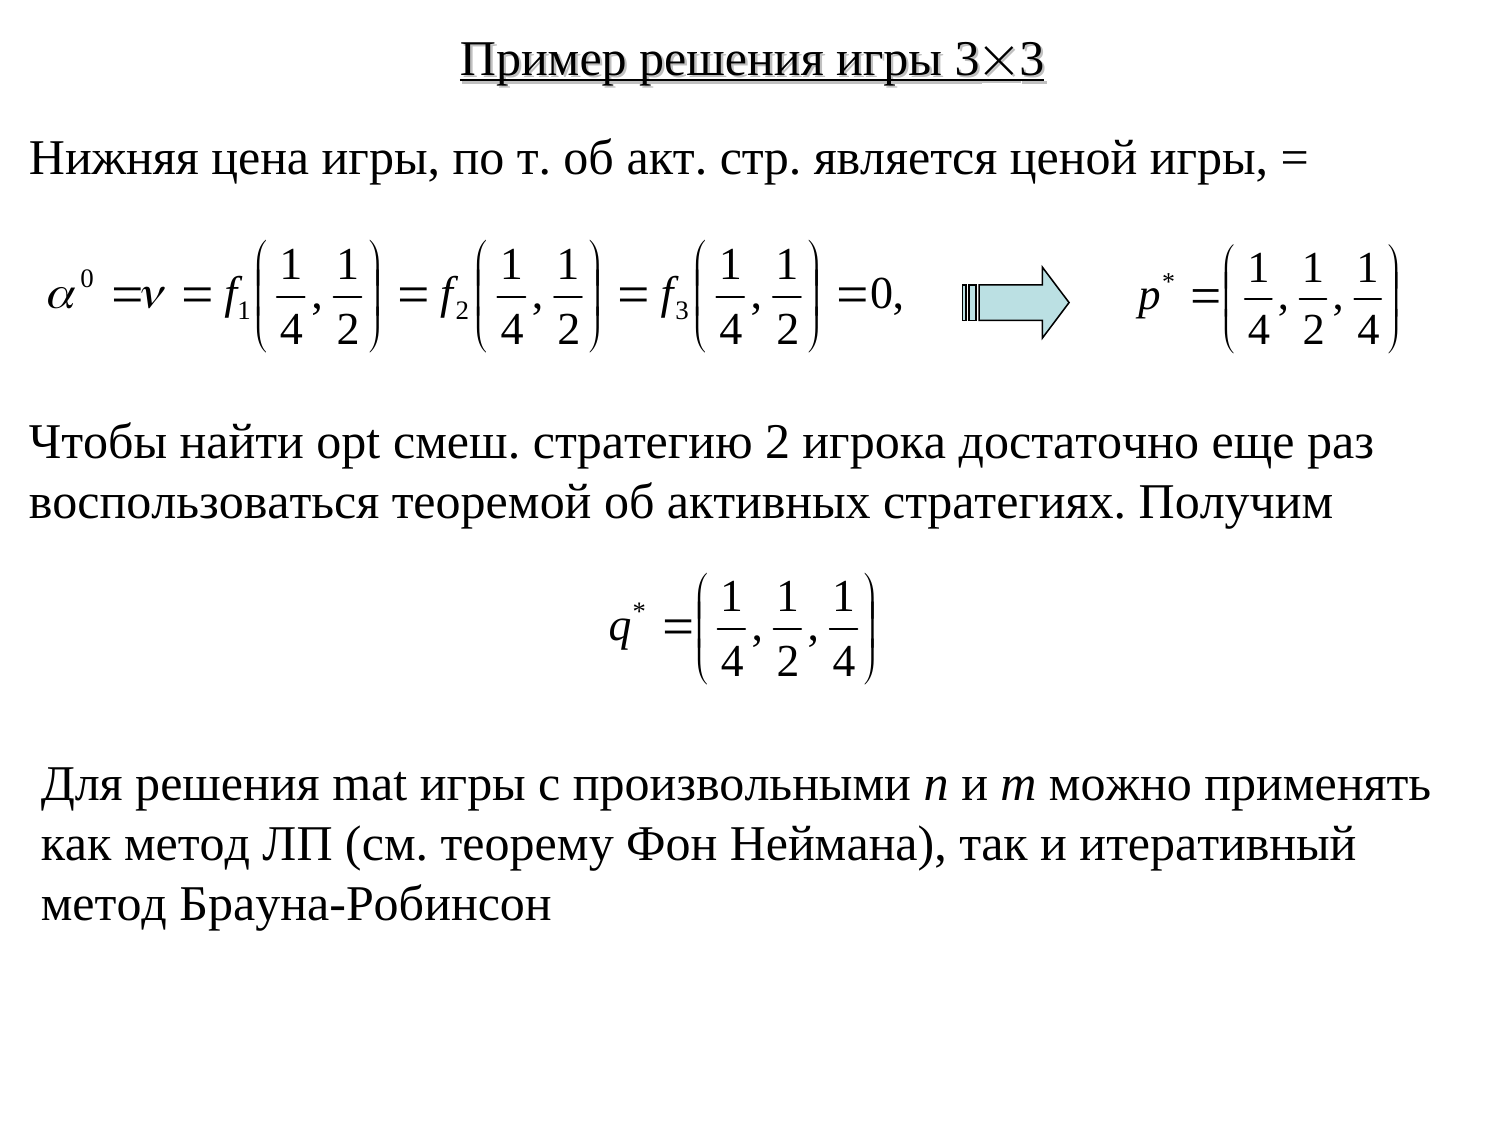

Пример решения игры 33
Нижняя цена игры, по т. об акт. стр. является ценой игры, =
Чтобы найти opt смеш. стратегию 2 игрока достаточно еще раз воспользоваться теоремой об активных стратегиях. Получим
Для решения mat игры с произвольными n и m можно применять как метод ЛП (см. теорему Фон Неймана), так и итеративный метод Брауна-Робинсон